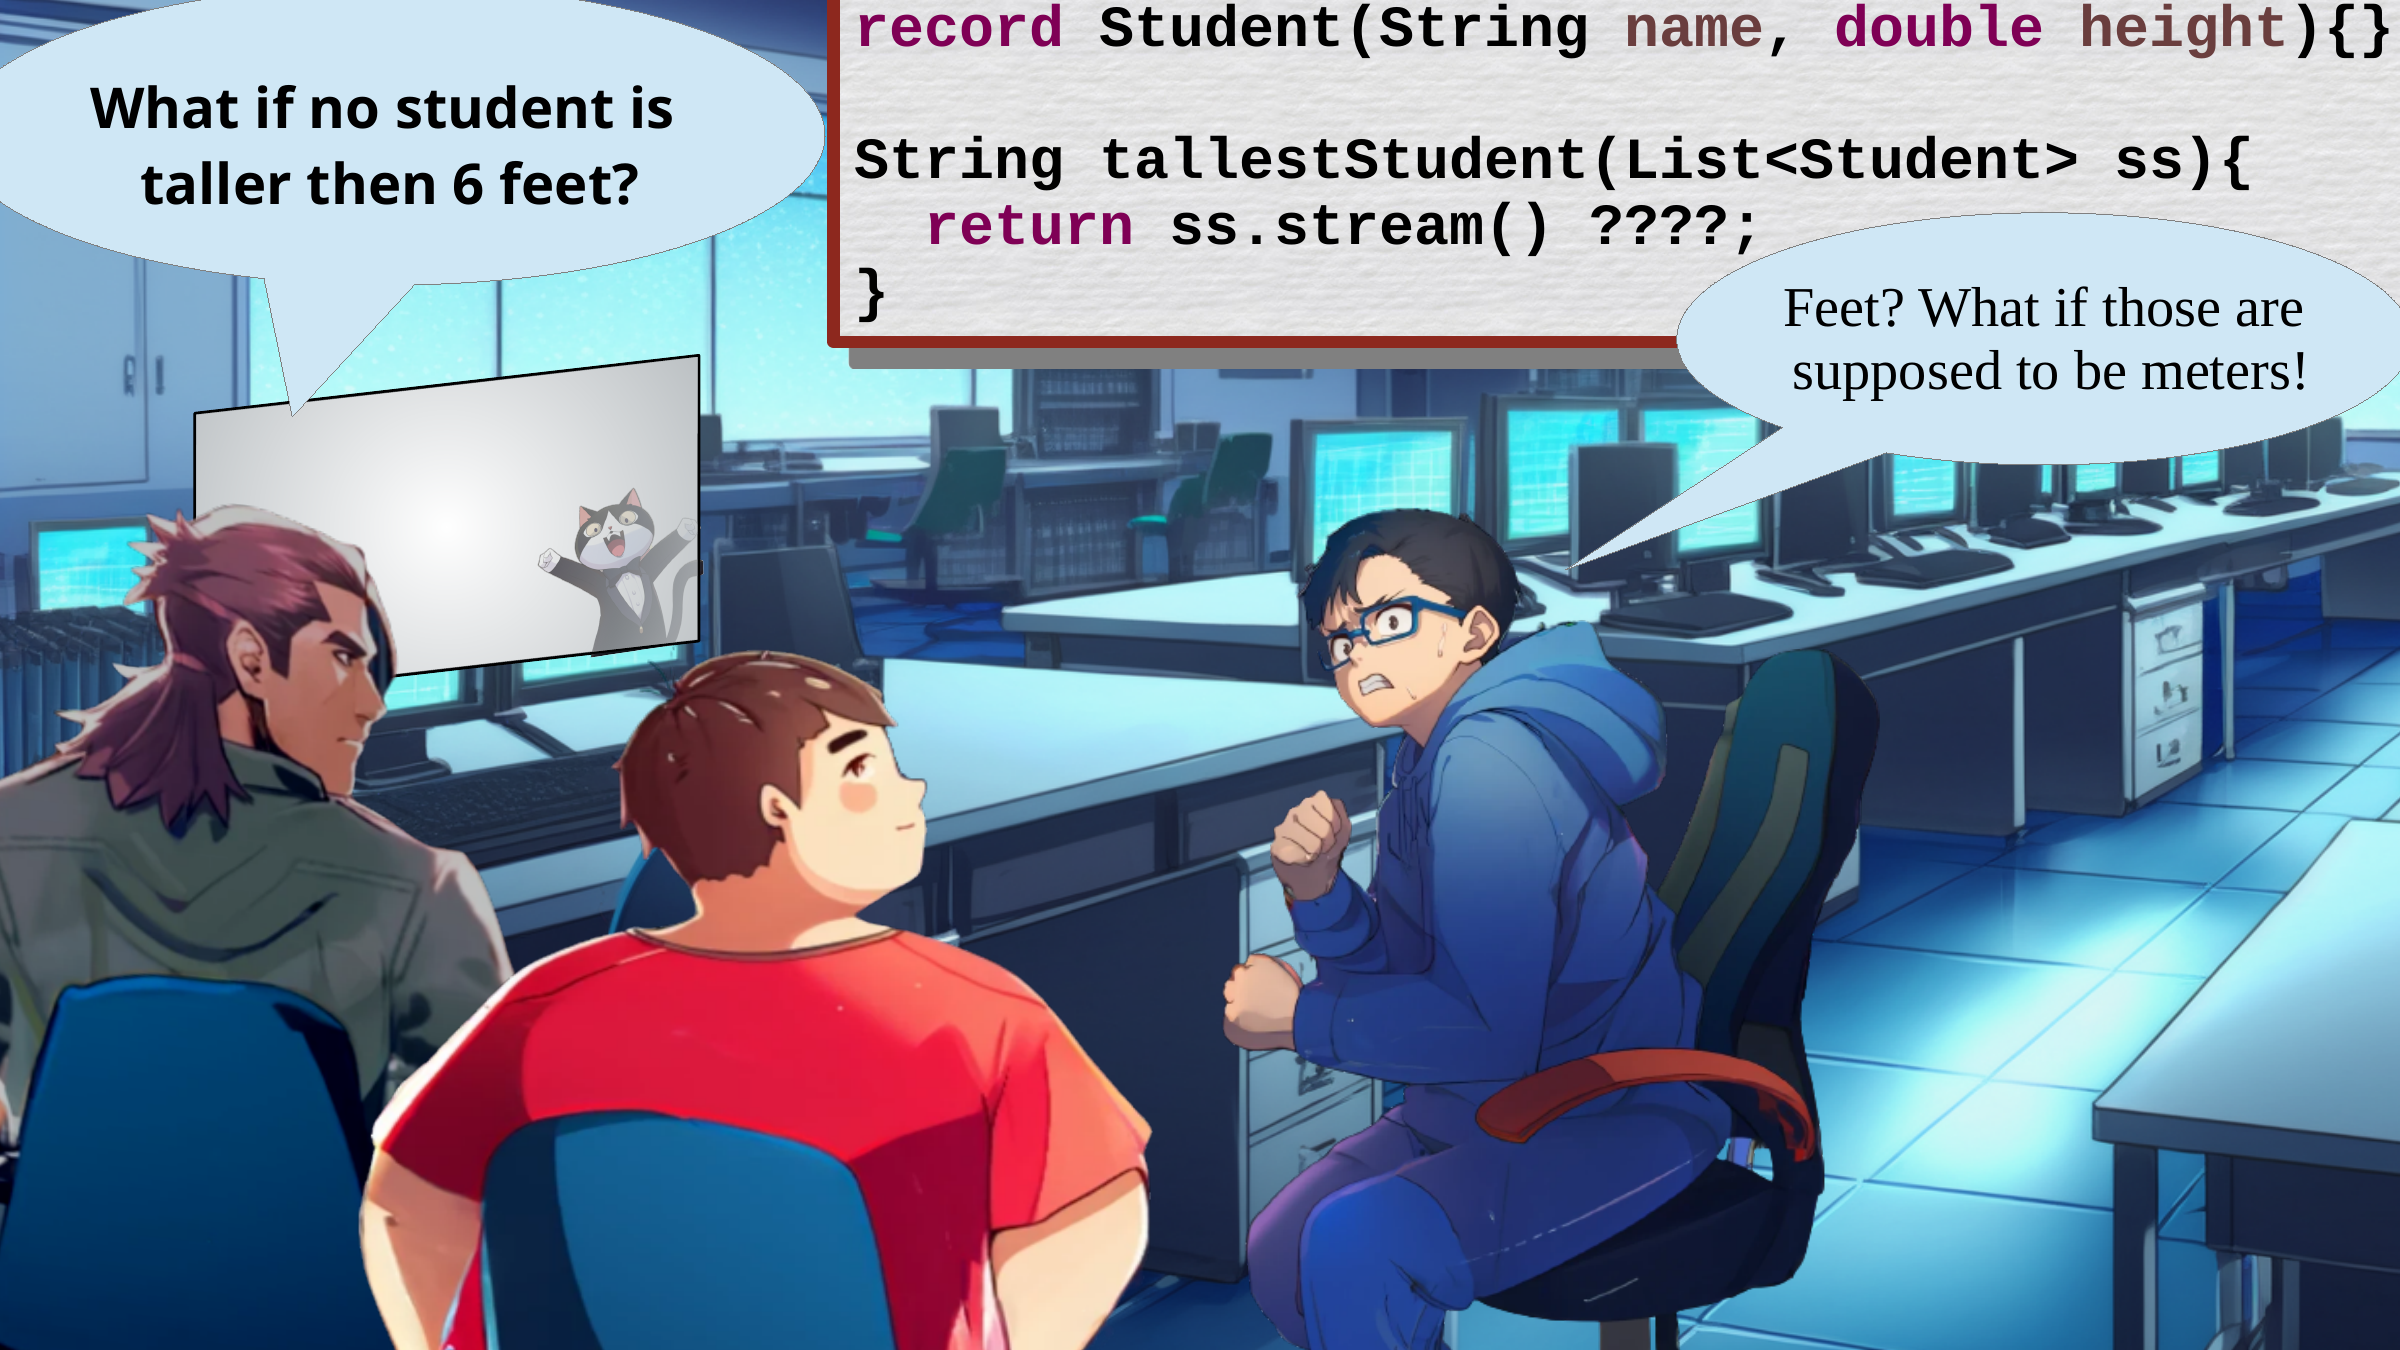

record Student(String name, double height){}
String tallestStudent(List<Student> ss){
 return ss.stream() ????;
}
What if no student is
taller then 6 feet?
Feet? What if those are
 supposed to be meters!